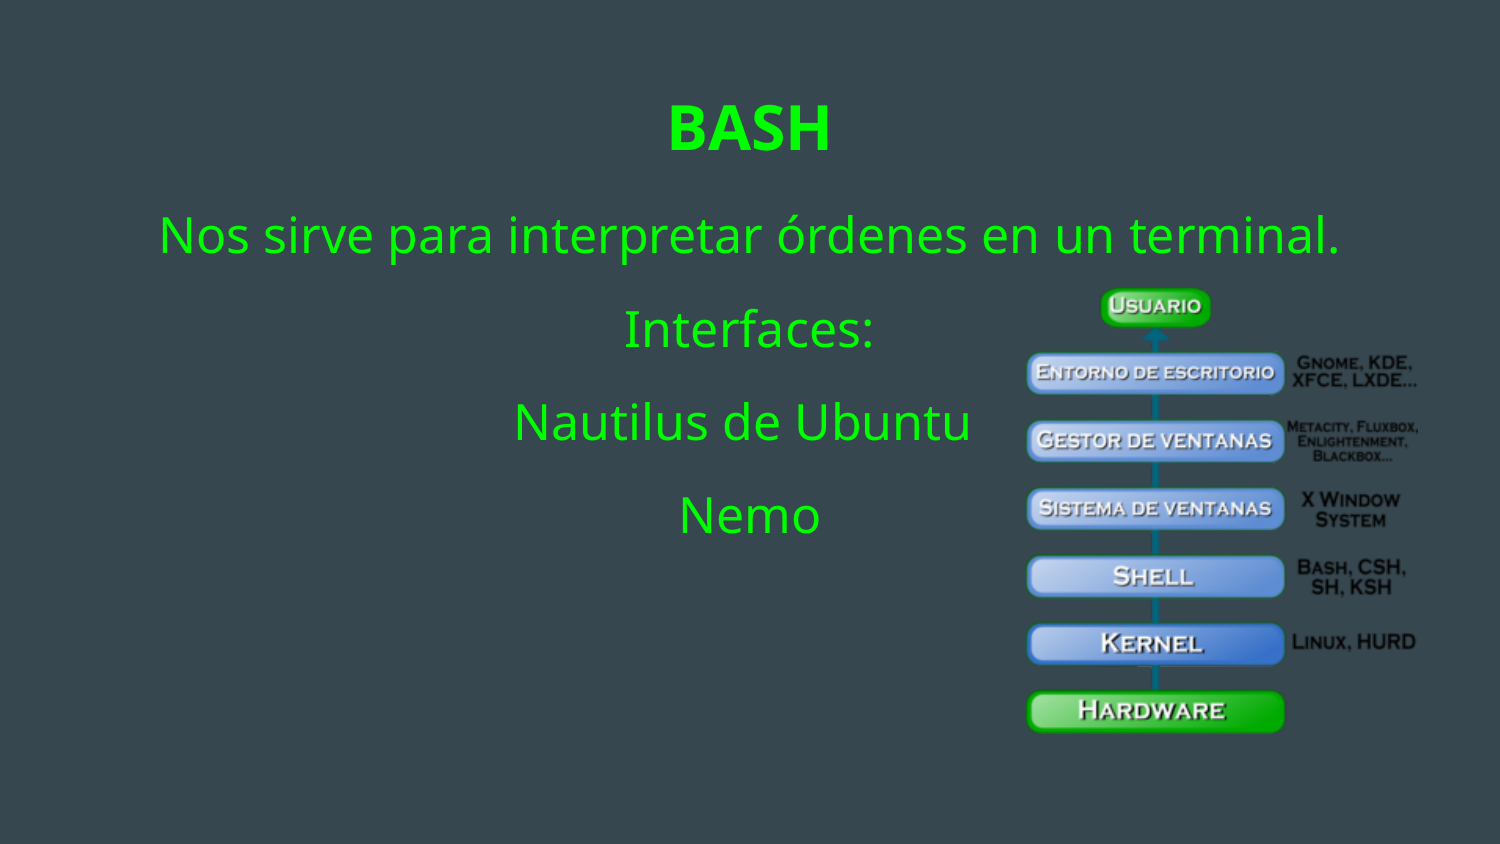

# BASH
Nos sirve para interpretar órdenes en un terminal.
Interfaces:
Nautilus de Ubuntu
Nemo